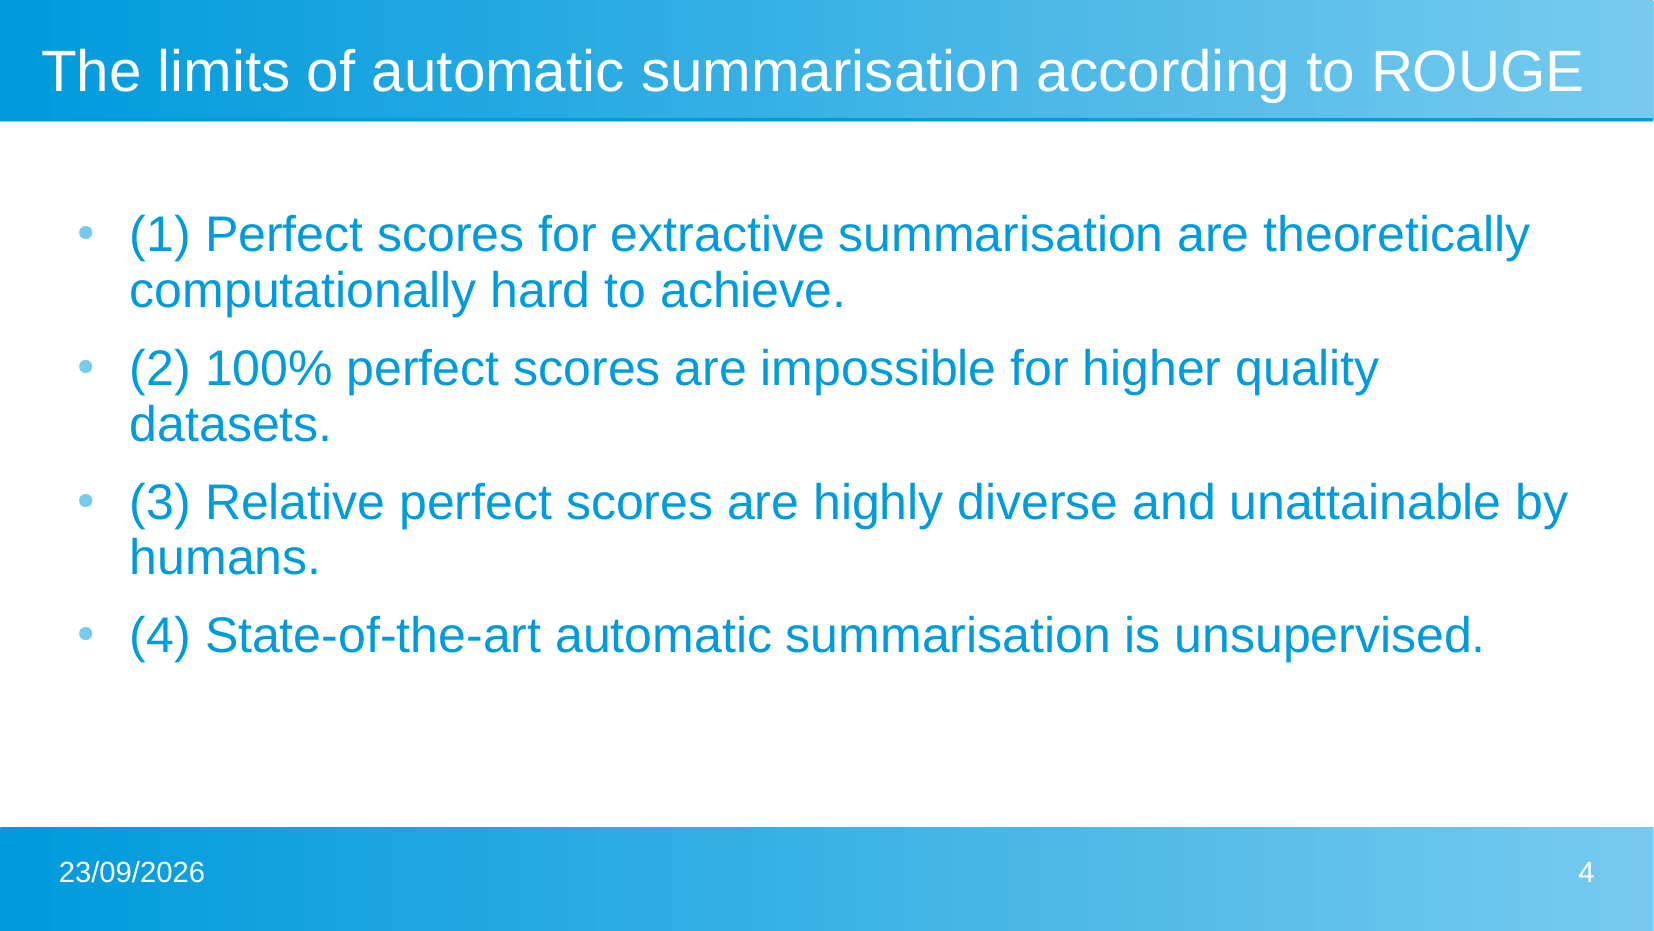

# The limits of automatic summarisation according to ROUGE
(1) Perfect scores for extractive summarisation are theoretically computationally hard to achieve.
(2) 100% perfect scores are impossible for higher quality datasets.
(3) Relative perfect scores are highly diverse and unattainable by humans.
(4) State-of-the-art automatic summarisation is unsupervised.
4